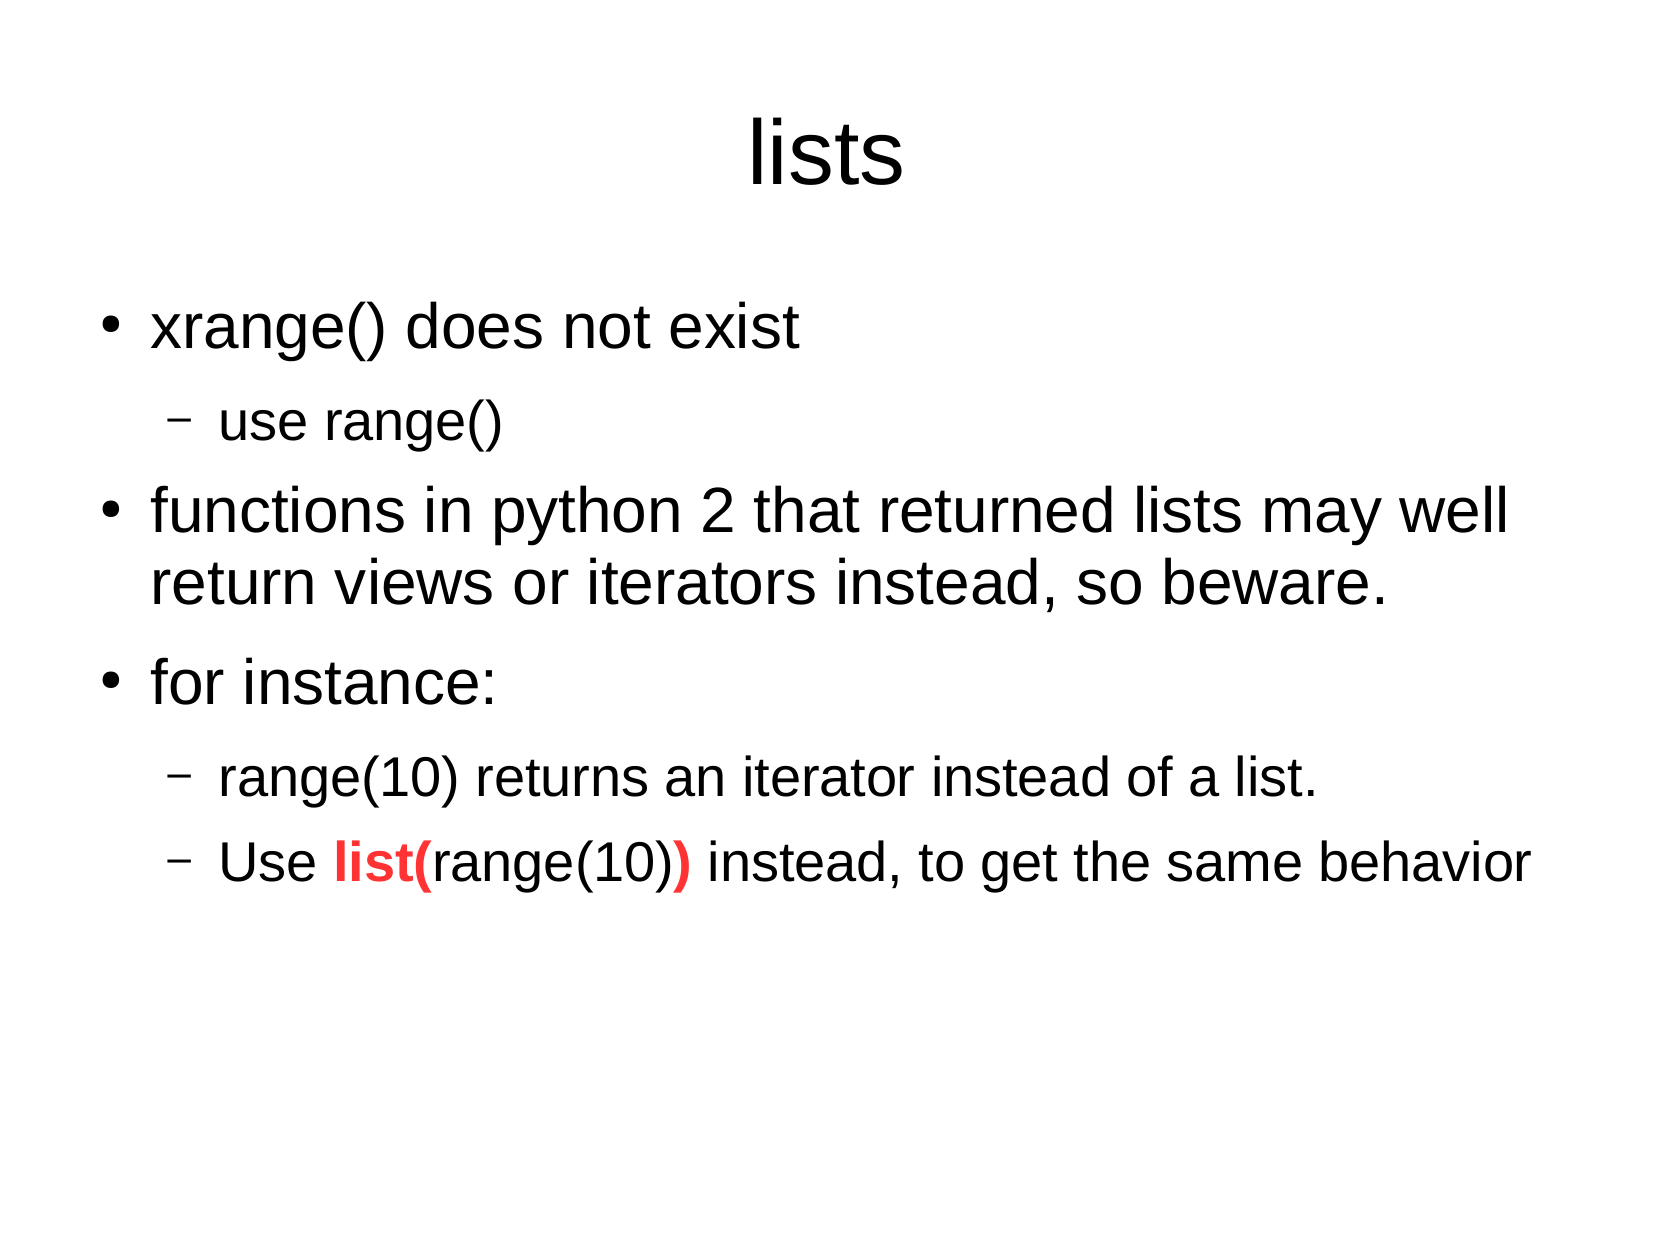

# lists
xrange() does not exist
use range()
functions in python 2 that returned lists may well return views or iterators instead, so beware.
for instance:
range(10) returns an iterator instead of a list.
Use list(range(10)) instead, to get the same behavior